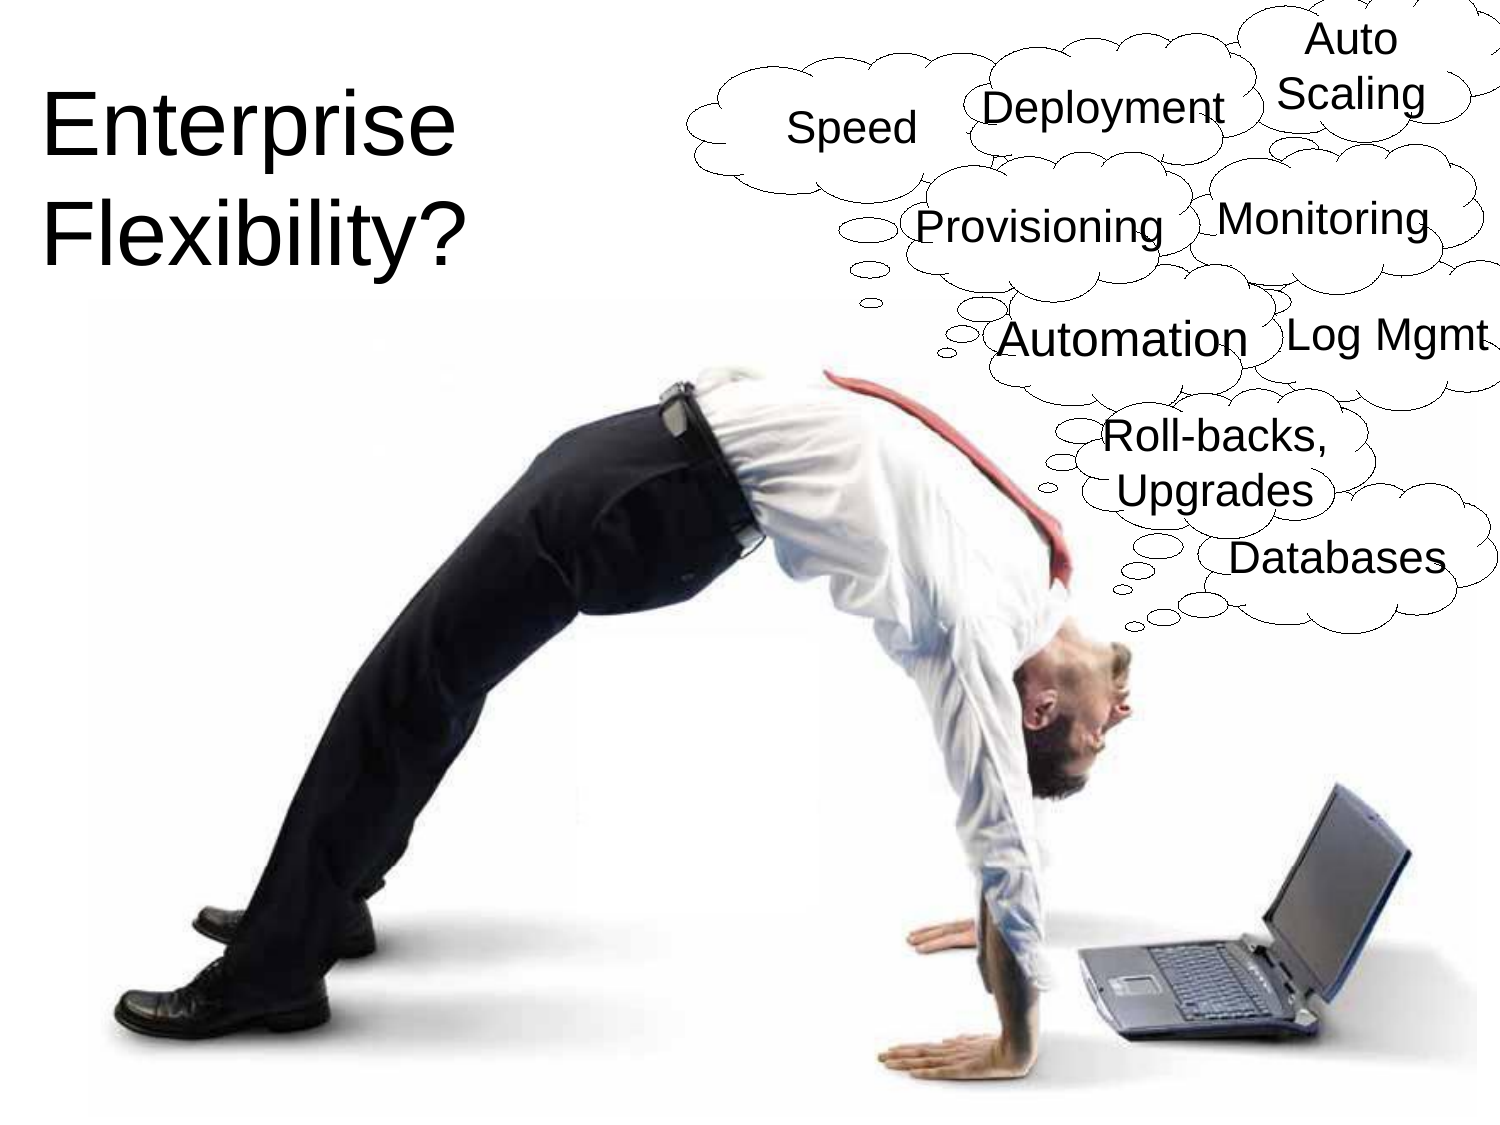

Auto
Scaling
Deployment
Speed
# Enterprise Flexibility?
Monitoring
Provisioning
Log Mgmt
Automation
Roll-backs,
Upgrades
Databases